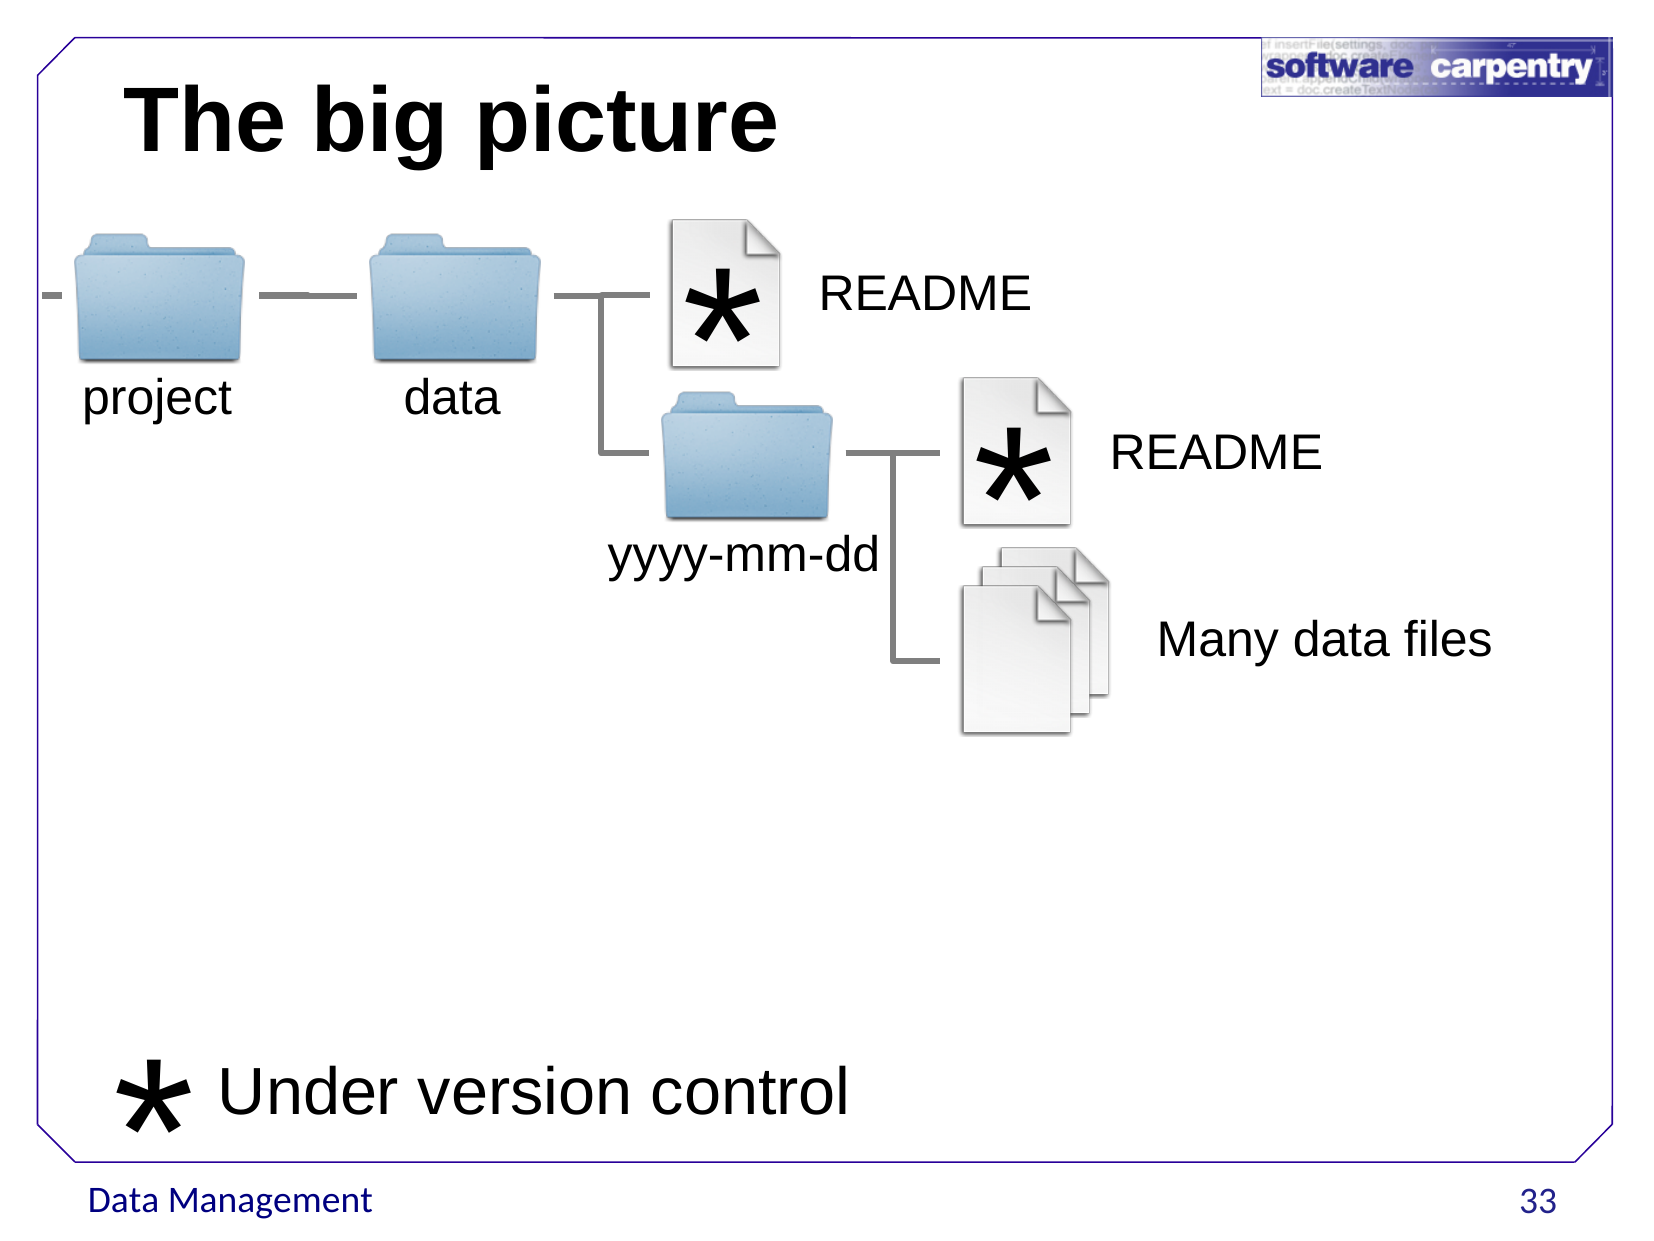

The big picture
project
data
*
README
*
README
yyyy-mm-dd
Many data files
*
Under version control